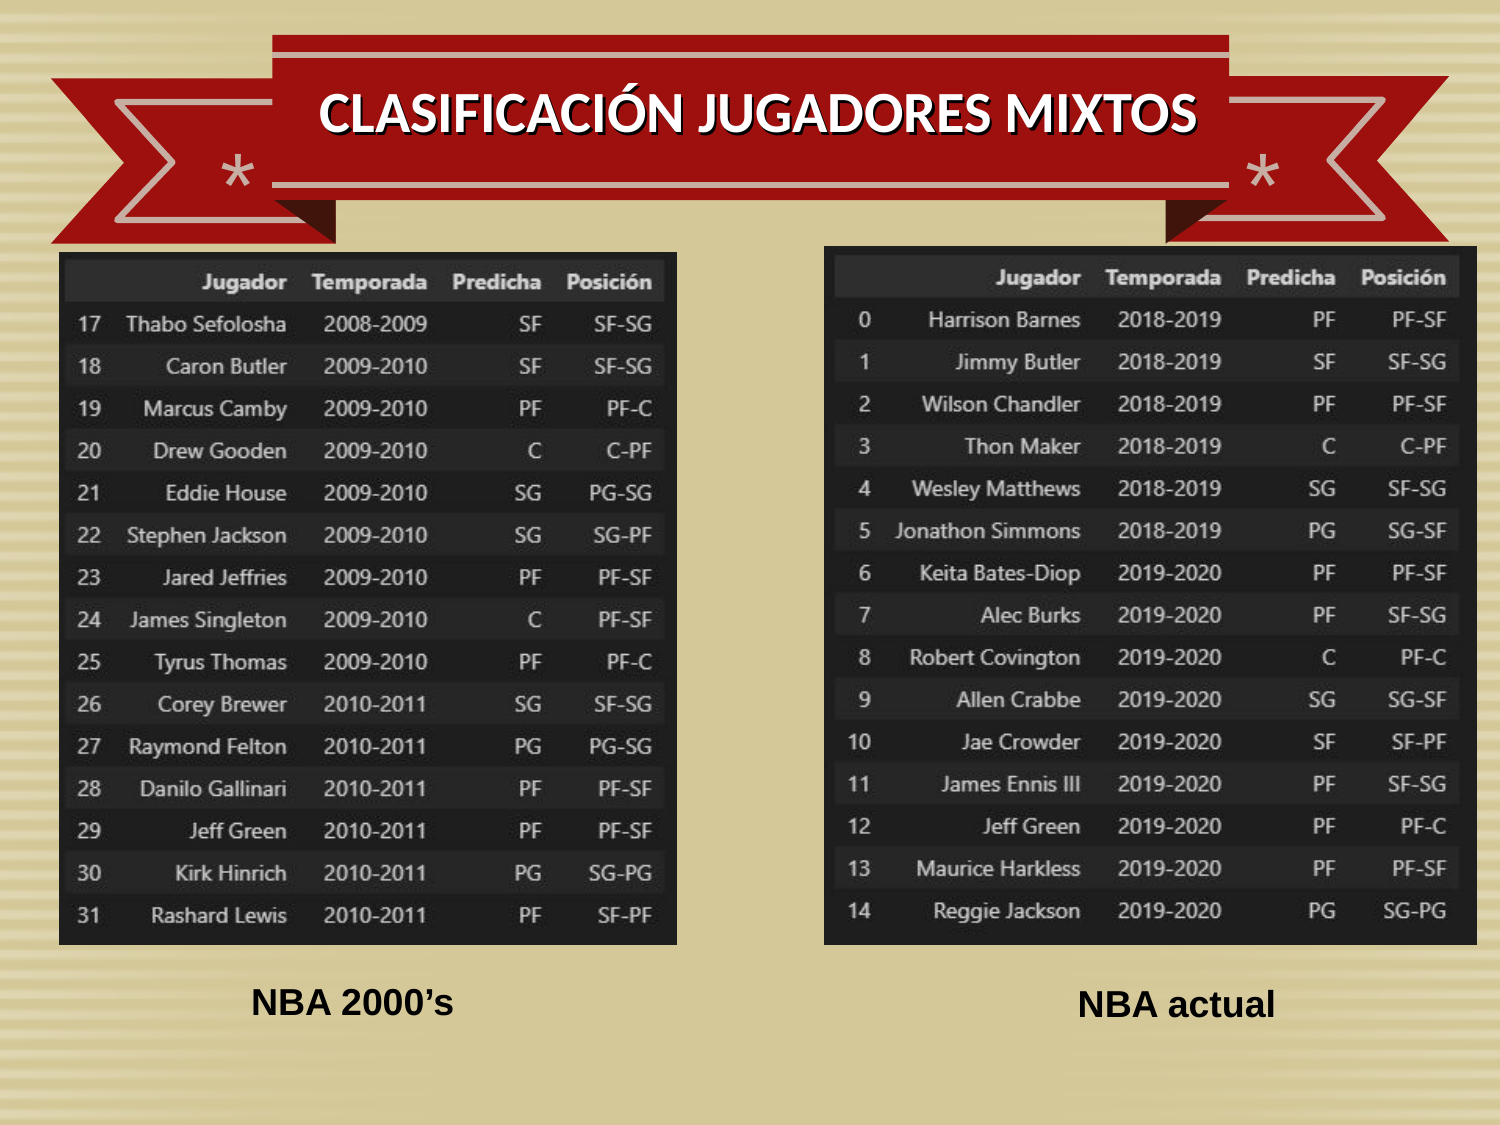

# CLASIFICACIÓN JUGADORES MIXTOS
NBA 2000’s
NBA actual